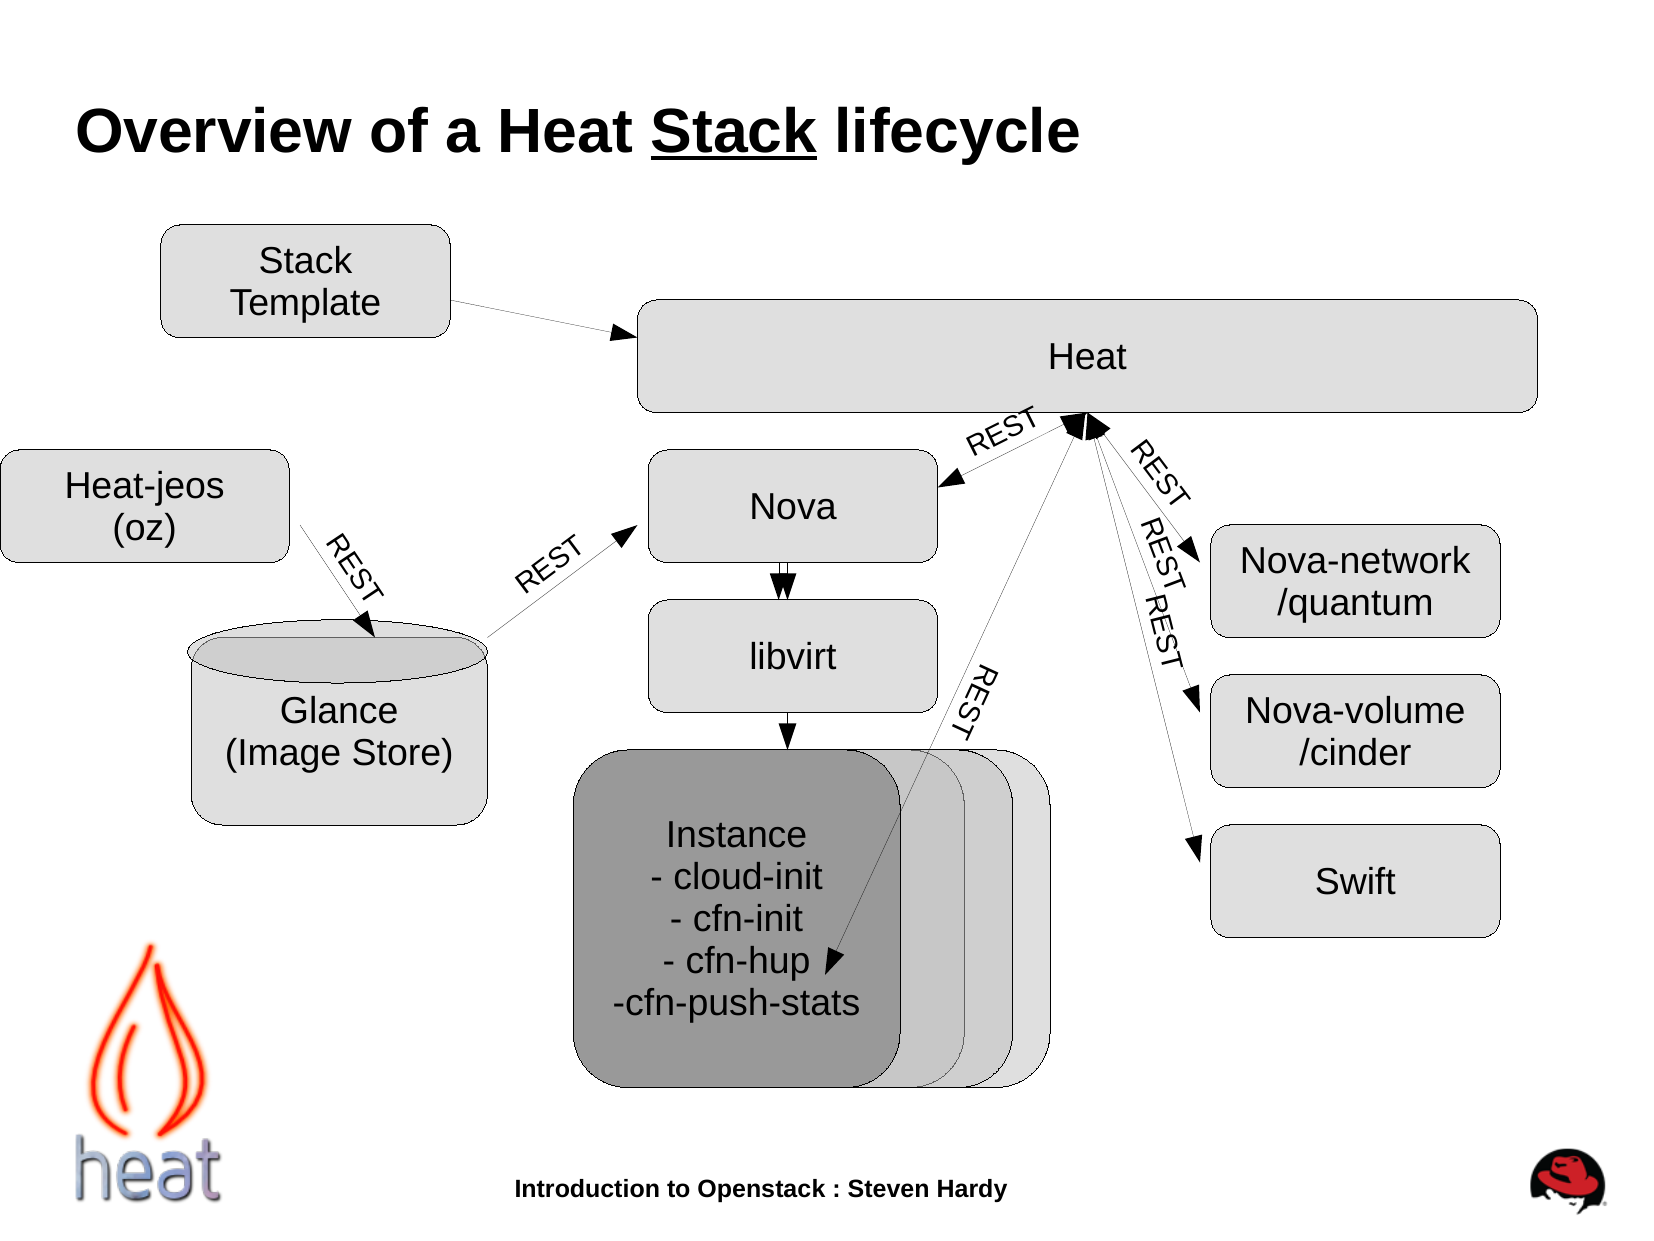

# Overview of a Heat Stack lifecycle
Stack
Template
Heat
REST
REST
REST
REST
REST
Heat-jeos
(oz)
Nova
REST
REST
Nova-network
/quantum
libvirt
Glance
(Image Store)
Nova-volume
/cinder
Instance
- cloud-init
- cfn-init
- cfn-hup
-cfn-push-stats
Swift